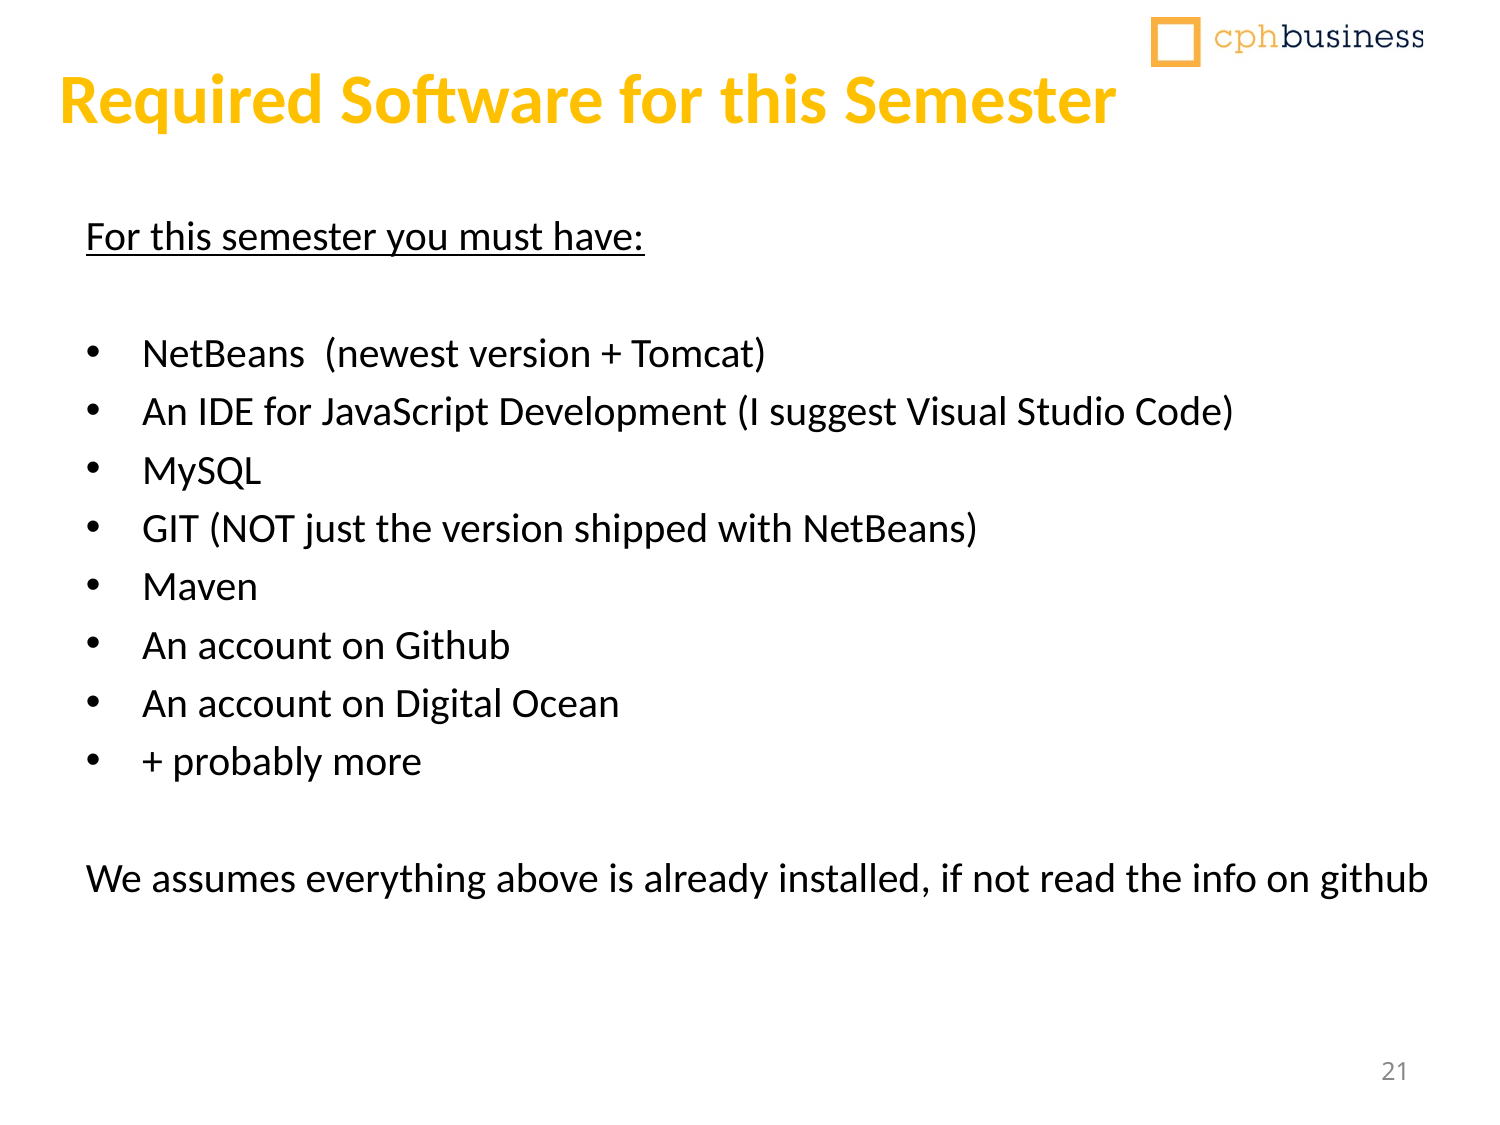

# Required Software for this Semester
For this semester you must have:
NetBeans (newest version + Tomcat)
An IDE for JavaScript Development (I suggest Visual Studio Code)
MySQL
GIT (NOT just the version shipped with NetBeans)
Maven
An account on Github
An account on Digital Ocean
+ probably more
We assumes everything above is already installed, if not read the info on github